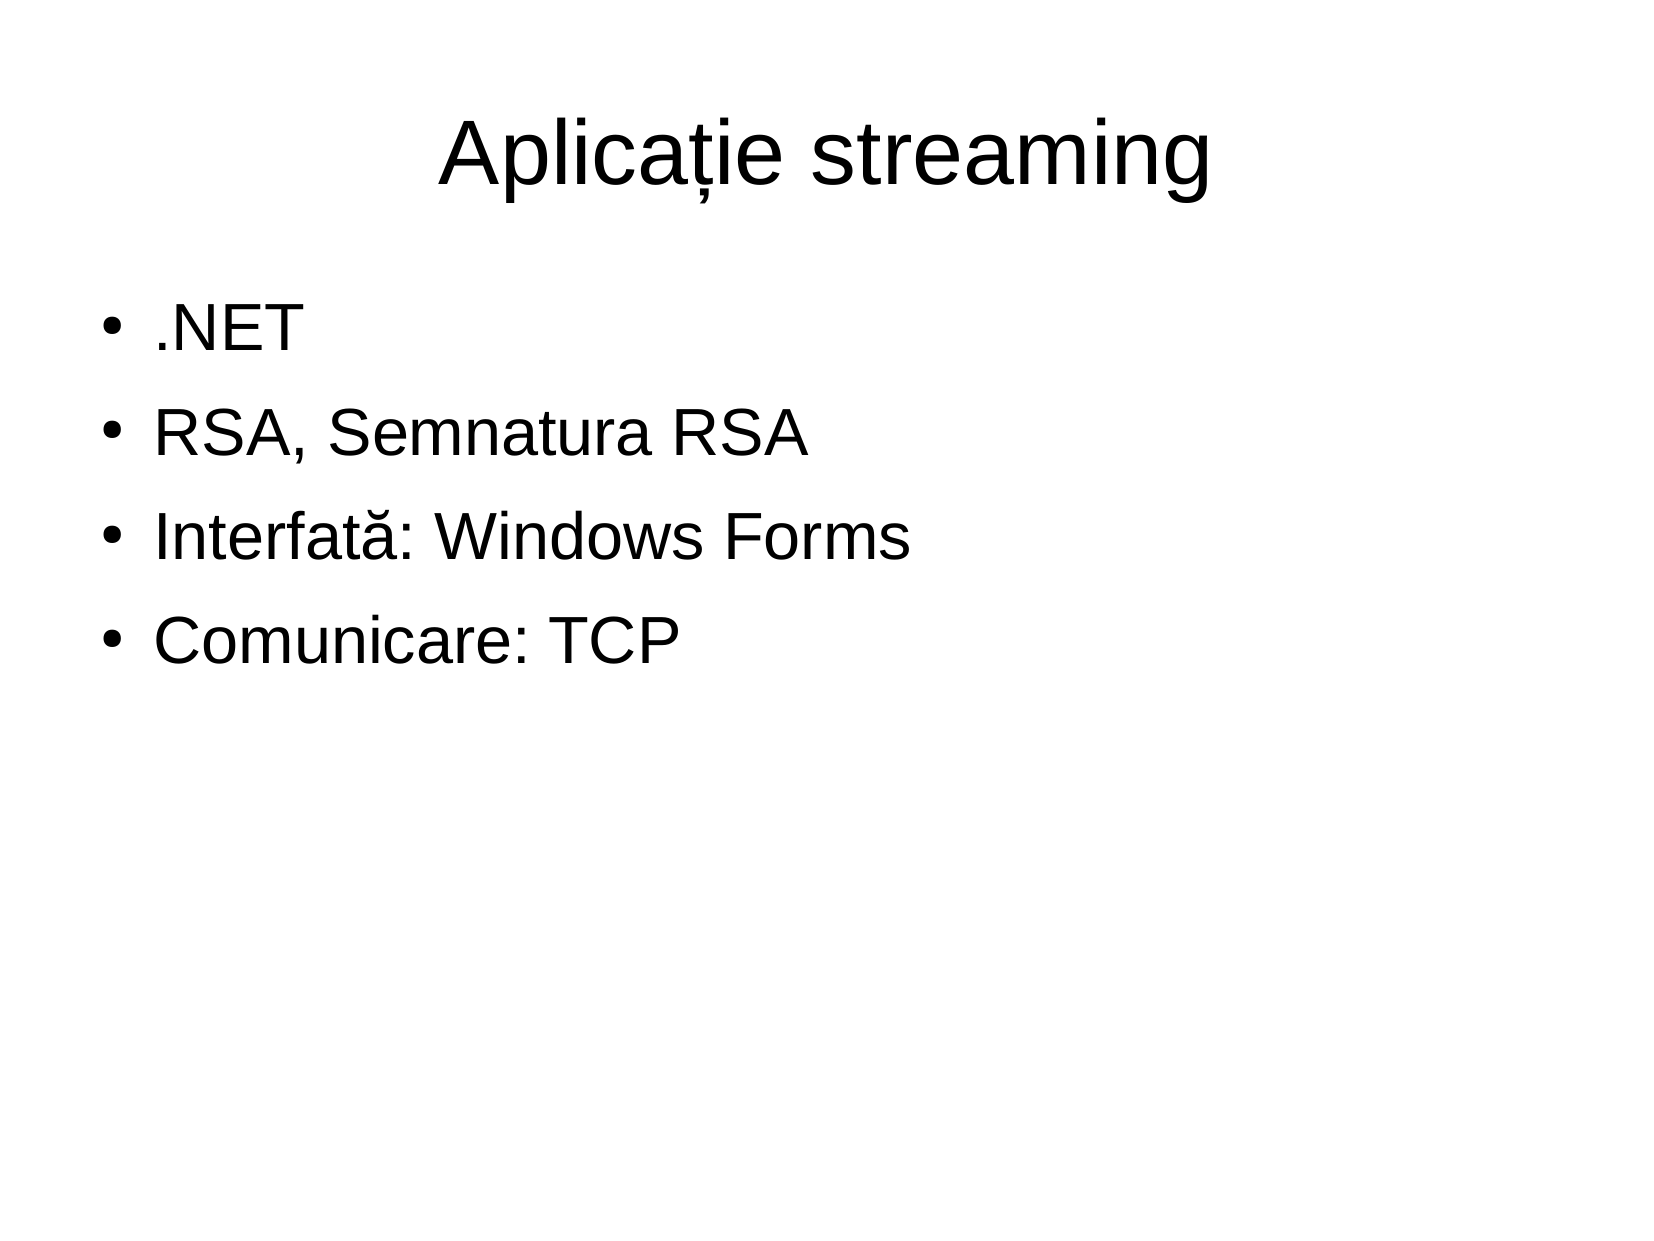

# Aplicație streaming
.NET
RSA, Semnatura RSA
Interfată: Windows Forms
Comunicare: TCP